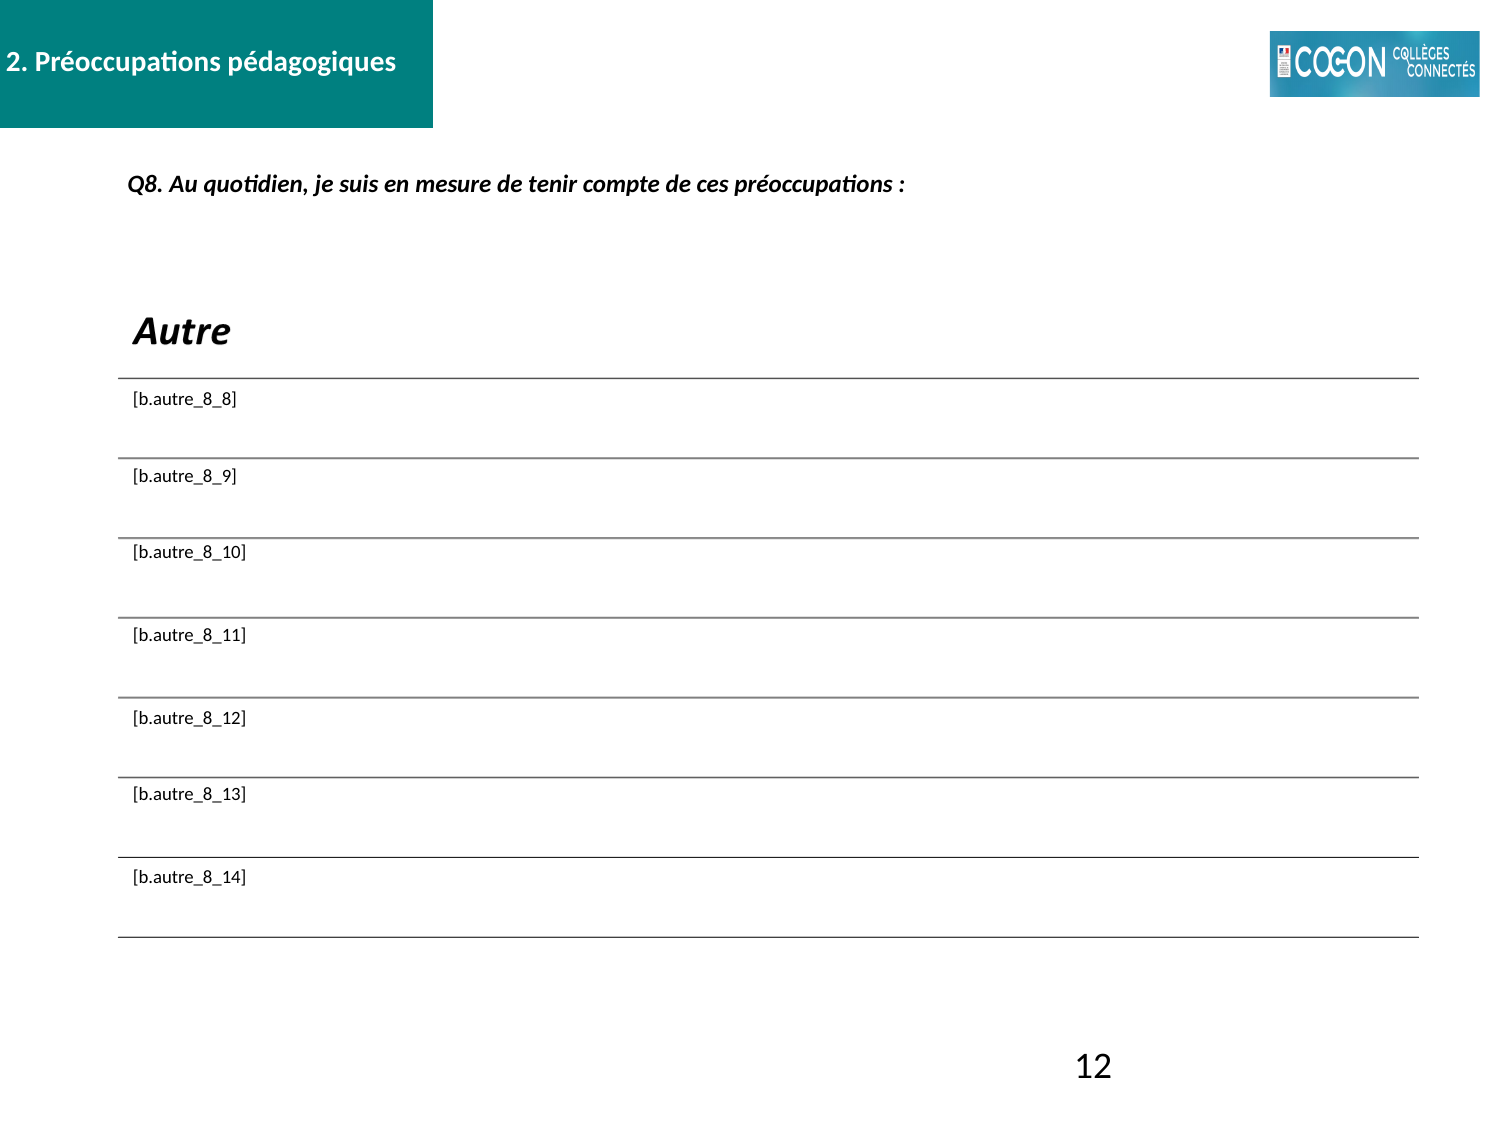

2. Préoccupations pédagogiques
Q8. Au quotidien, je suis en mesure de tenir compte de ces préoccupations :
[b.autre_8_8]
[b.autre_8_9]
[b.autre_8_10]
[b.autre_8_11]
[b.autre_8_12]
[b.autre_8_13]
[b.autre_8_14]